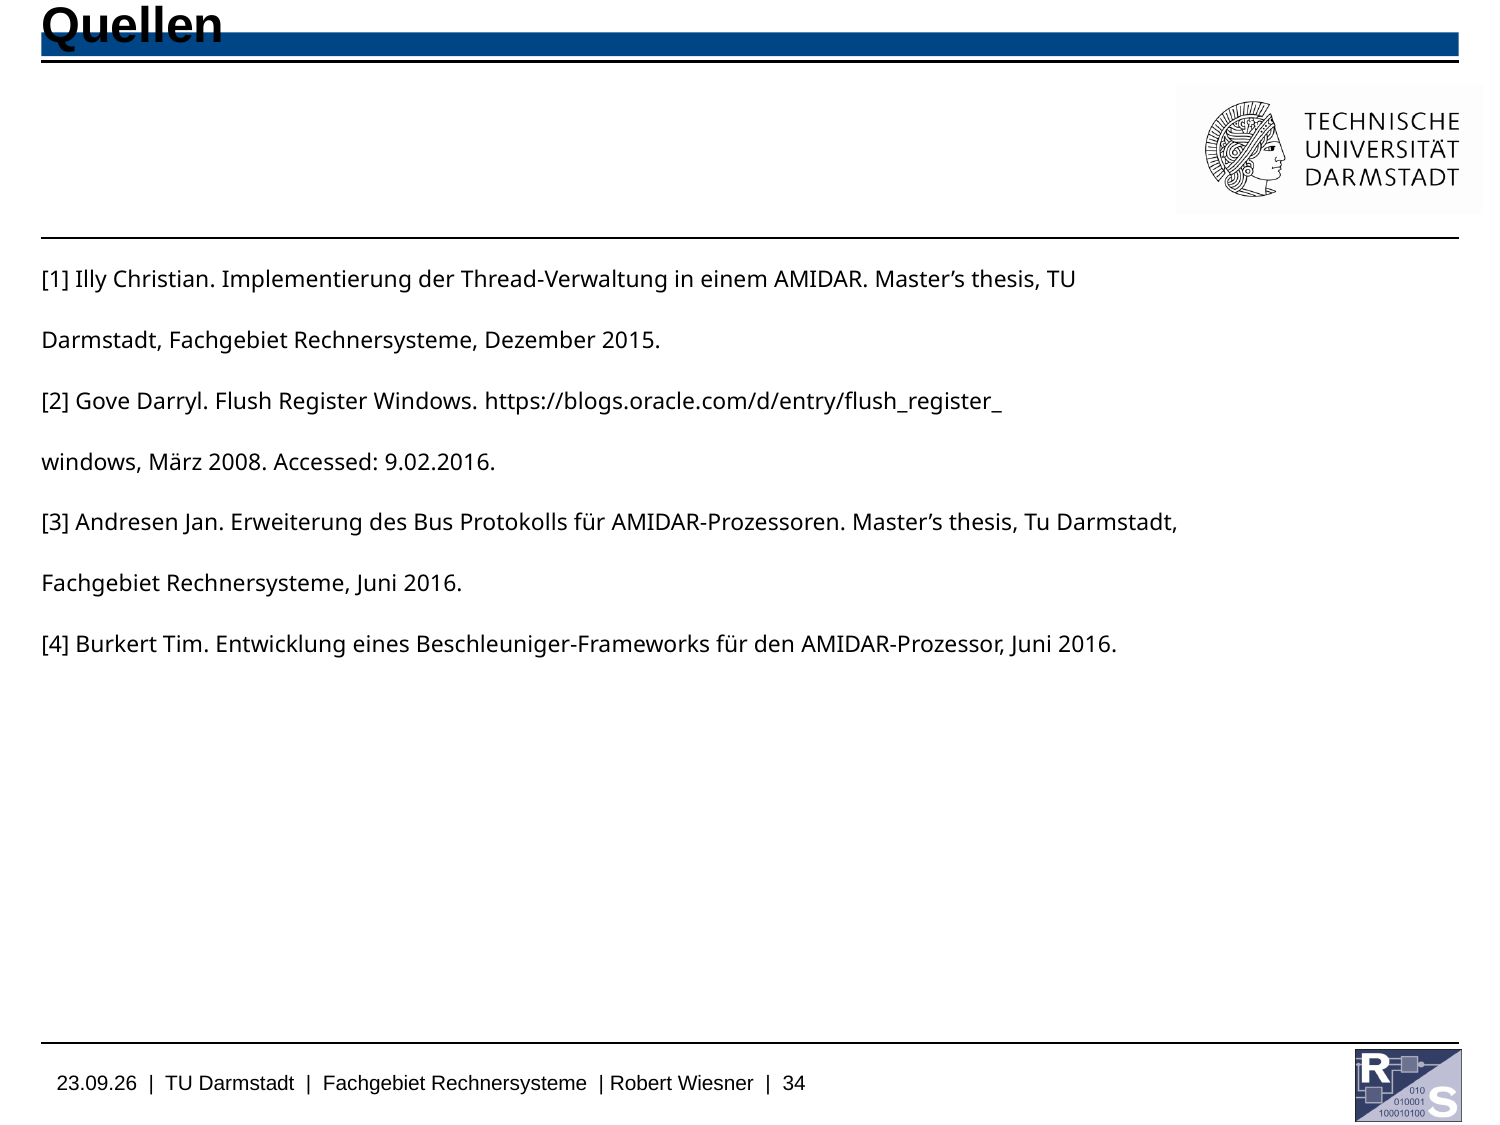

# Quellen
[1] Illy Christian. Implementierung der Thread-Verwaltung in einem AMIDAR. Master’s thesis, TU
Darmstadt, Fachgebiet Rechnersysteme, Dezember 2015.
[2] Gove Darryl. Flush Register Windows. https://blogs.oracle.com/d/entry/flush_register_
windows, März 2008. Accessed: 9.02.2016.
[3] Andresen Jan. Erweiterung des Bus Protokolls für AMIDAR-Prozessoren. Master’s thesis, Tu Darmstadt,
Fachgebiet Rechnersysteme, Juni 2016.
[4] Burkert Tim. Entwicklung eines Beschleuniger-Frameworks für den AMIDAR-Prozessor, Juni 2016.